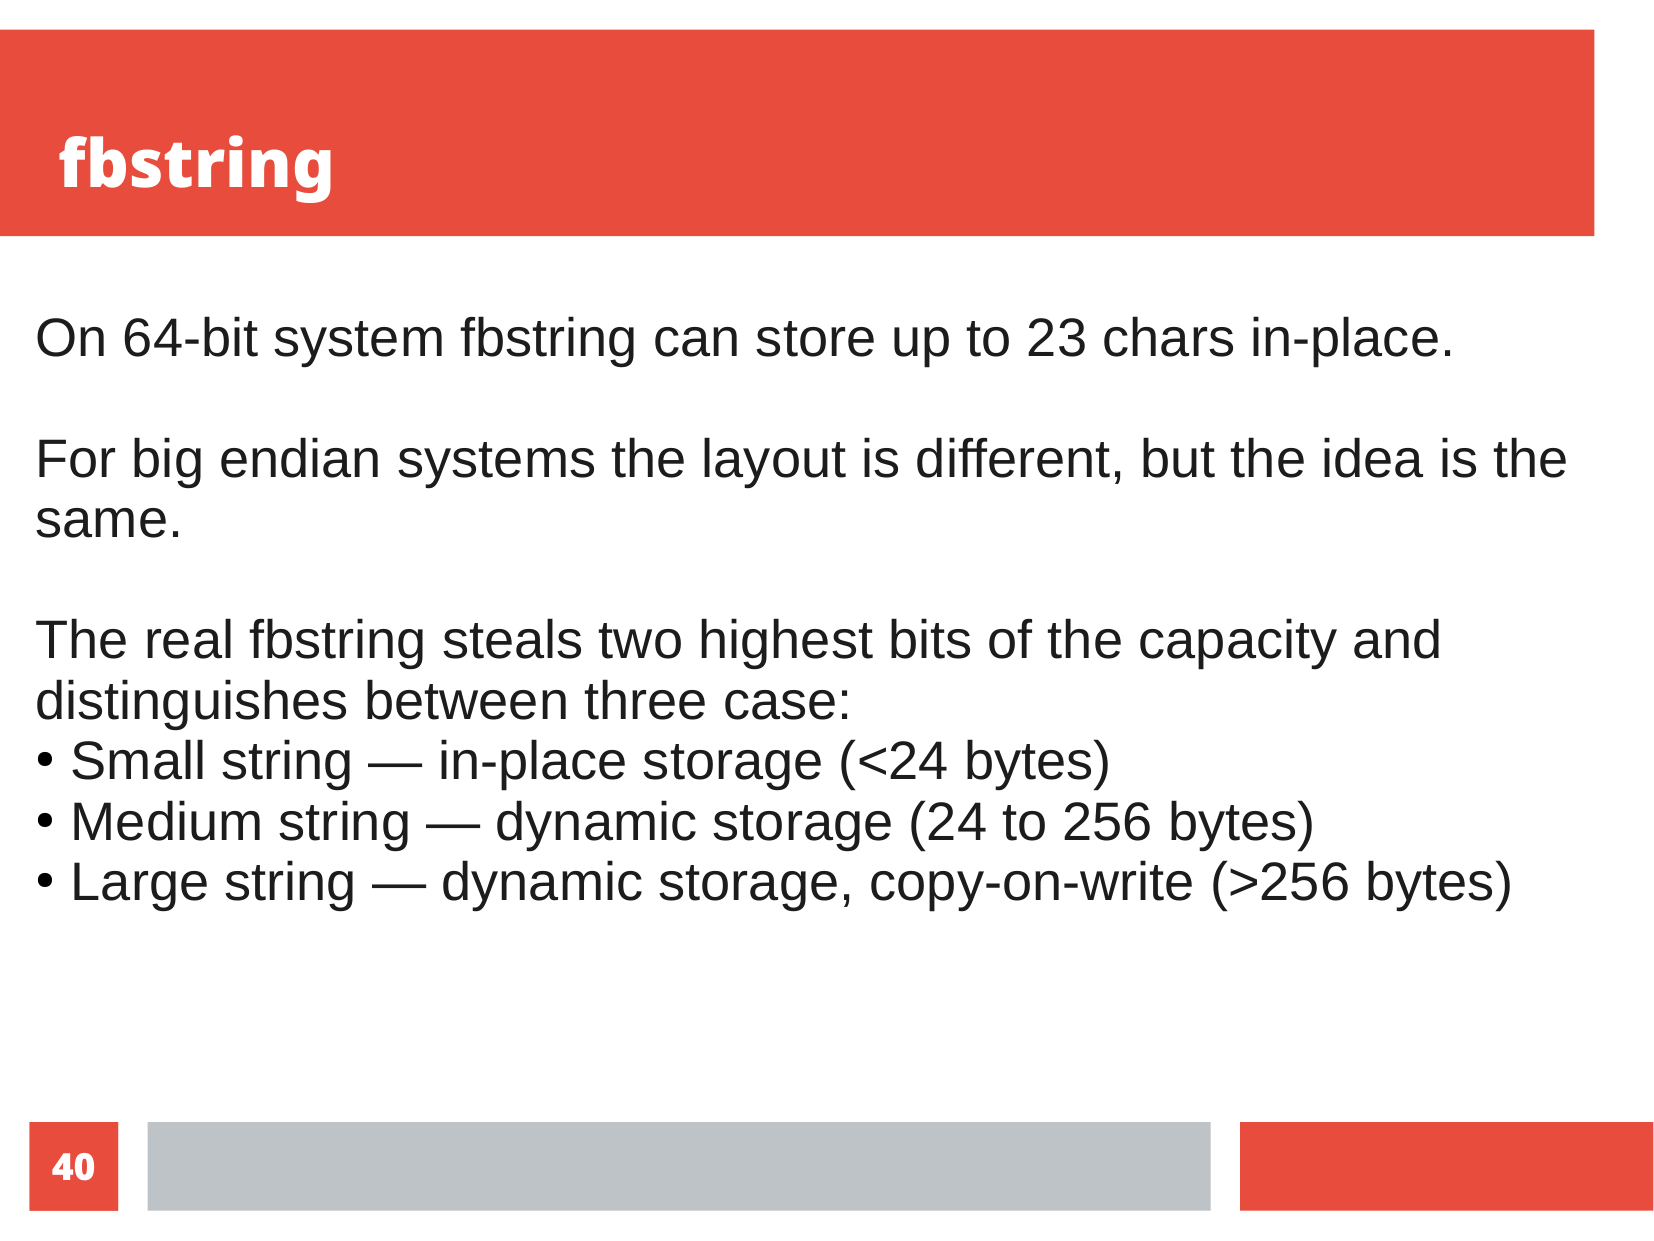

# fbstring
On 64-bit system fbstring can store up to 23 chars in-place.
For big endian systems the layout is different, but the idea is the same.
The real fbstring steals two highest bits of the capacity and distinguishes between three case:
Small string — in-place storage (<24 bytes)
Medium string — dynamic storage (24 to 256 bytes)
Large string — dynamic storage, copy-on-write (>256 bytes)
40